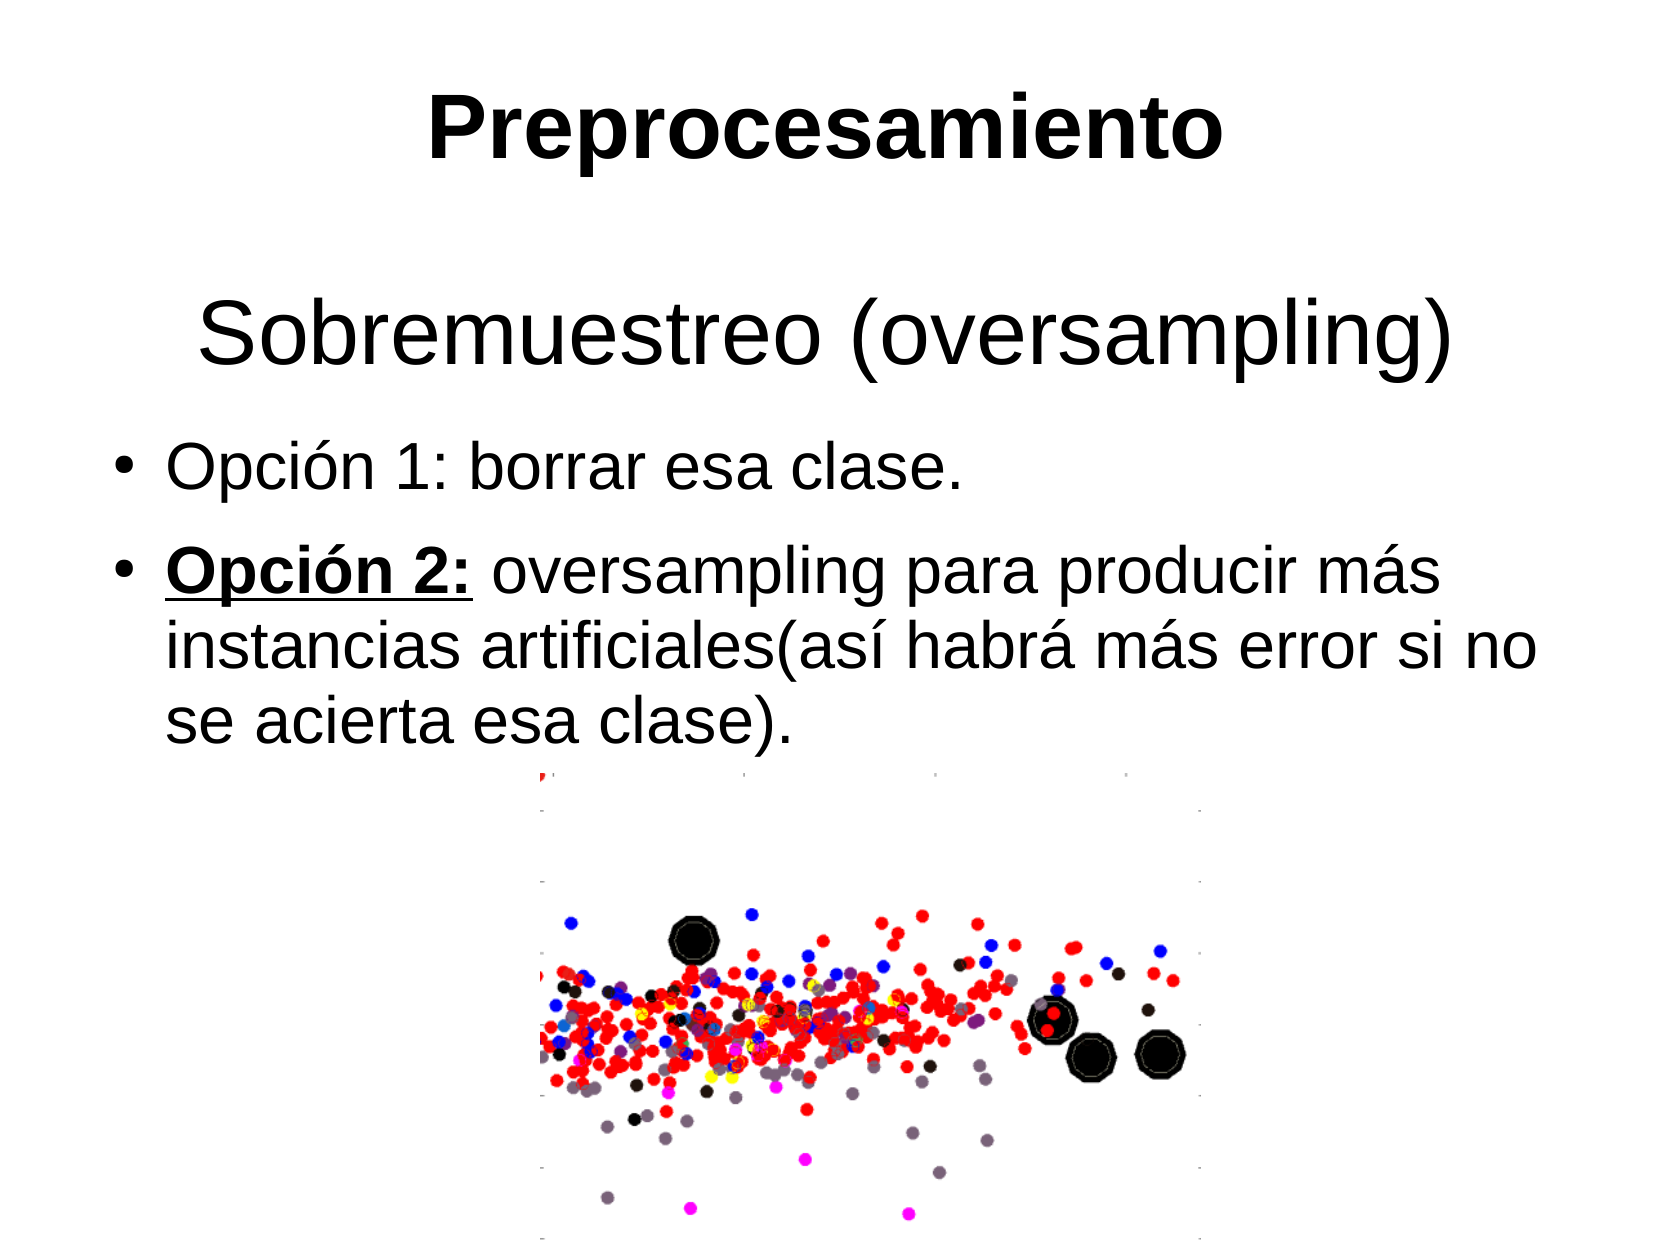

Preprocesamiento
Sobremuestreo (oversampling)
# Opción 1: borrar esa clase.
Opción 2: oversampling para producir más instancias artificiales(así habrá más error si no se acierta esa clase).